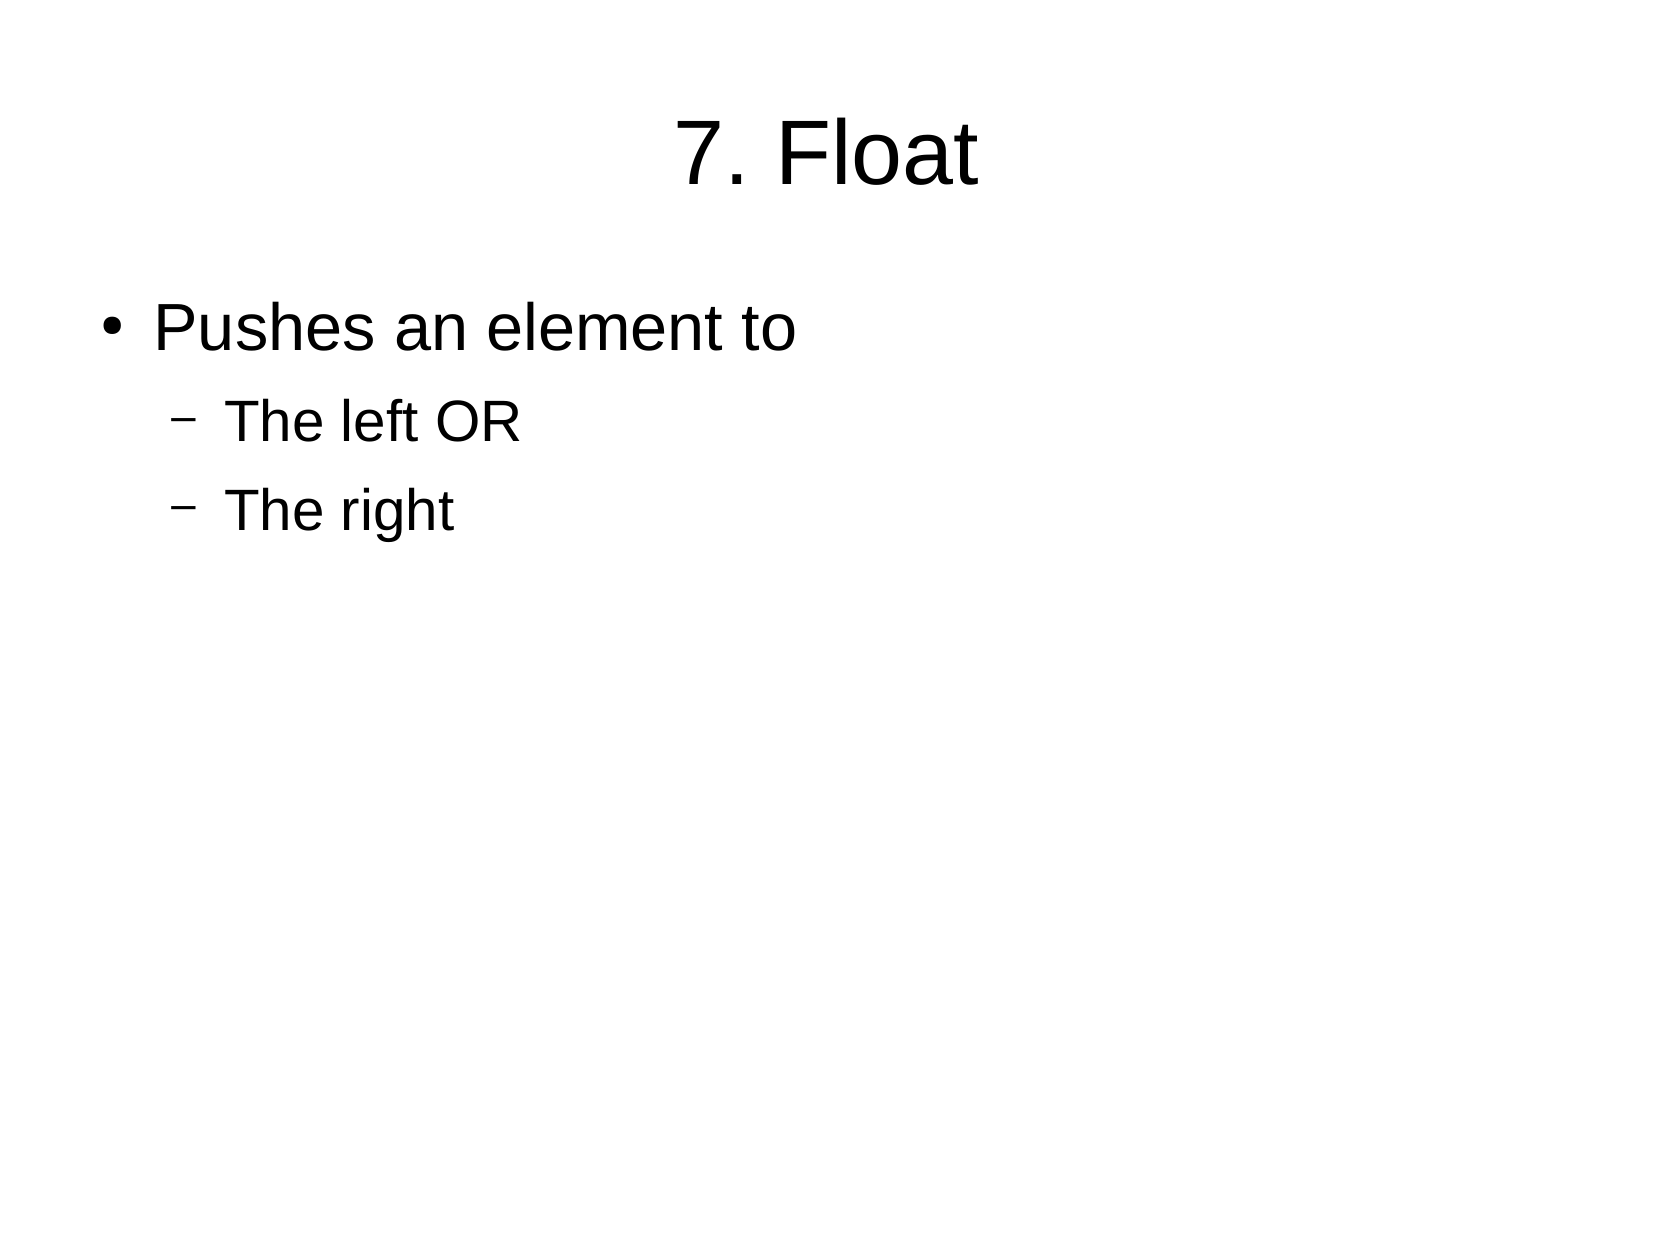

# 7. Float
Pushes an element to
The left OR
The right